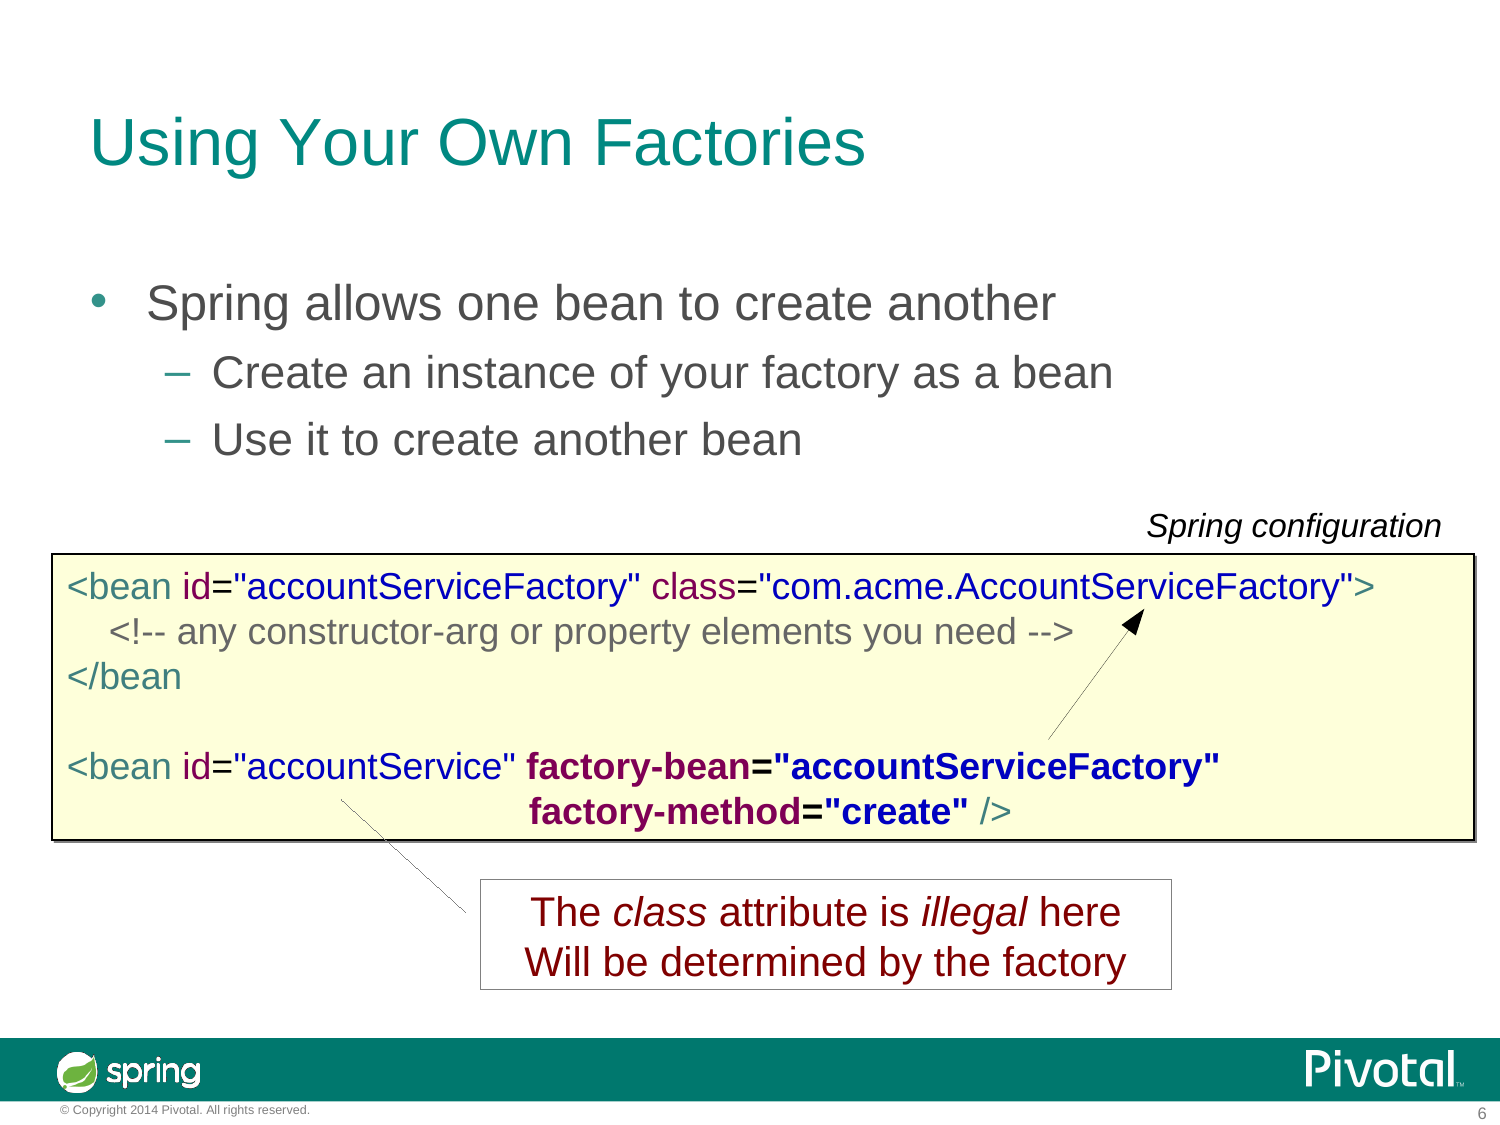

# Using Your Own Factories
Spring allows one bean to create another
Create an instance of your factory as a bean
Use it to create another bean
Spring configuration
<bean id="accountServiceFactory" class="com.acme.AccountServiceFactory">
 <!-- any constructor-arg or property elements you need -->
</bean
<bean id="accountService" factory-bean="accountServiceFactory"
 factory-method="create" />
The class attribute is illegal here
Will be determined by the factory